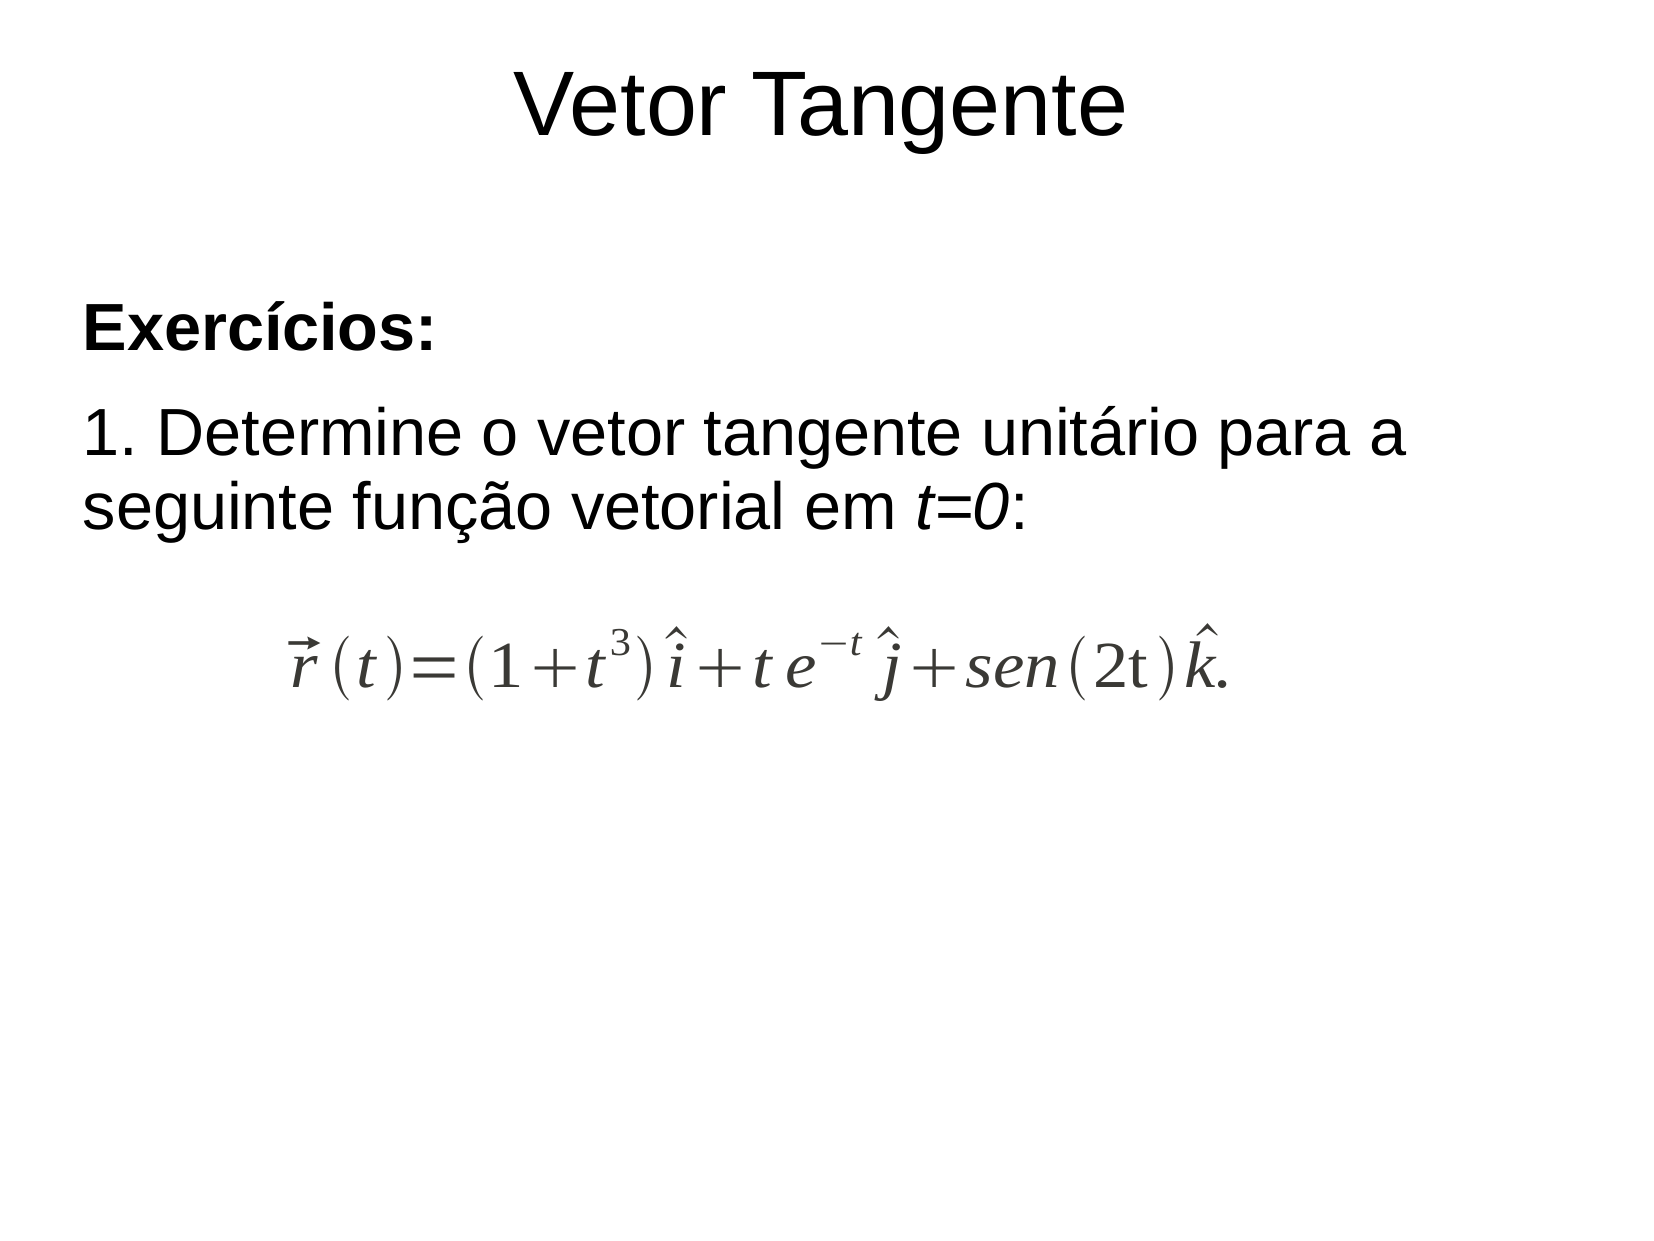

Vetor Tangente
# Exercícios:
1. Determine o vetor tangente unitário para a seguinte função vetorial em t=0: